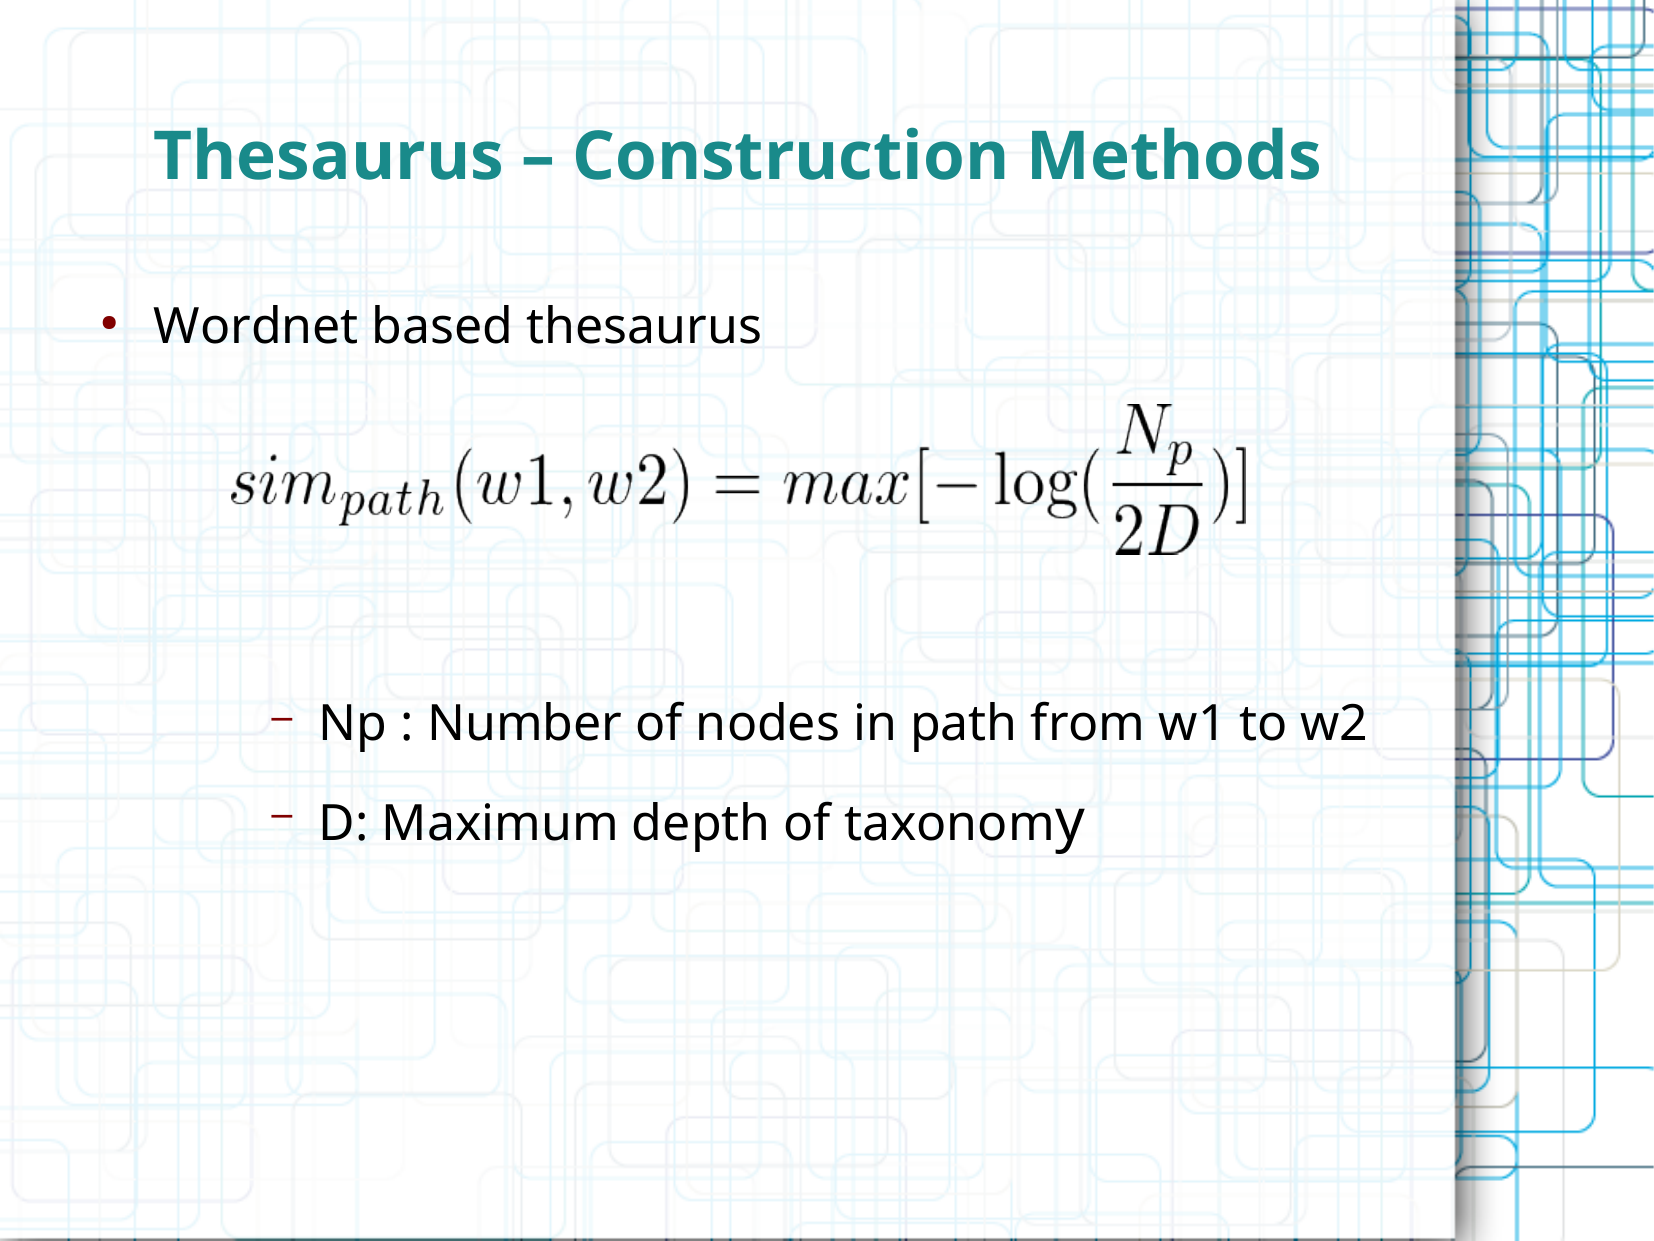

# Thesaurus – Construction Methods
Wordnet based thesaurus
Np : Number of nodes in path from w1 to w2
D: Maximum depth of taxonomy